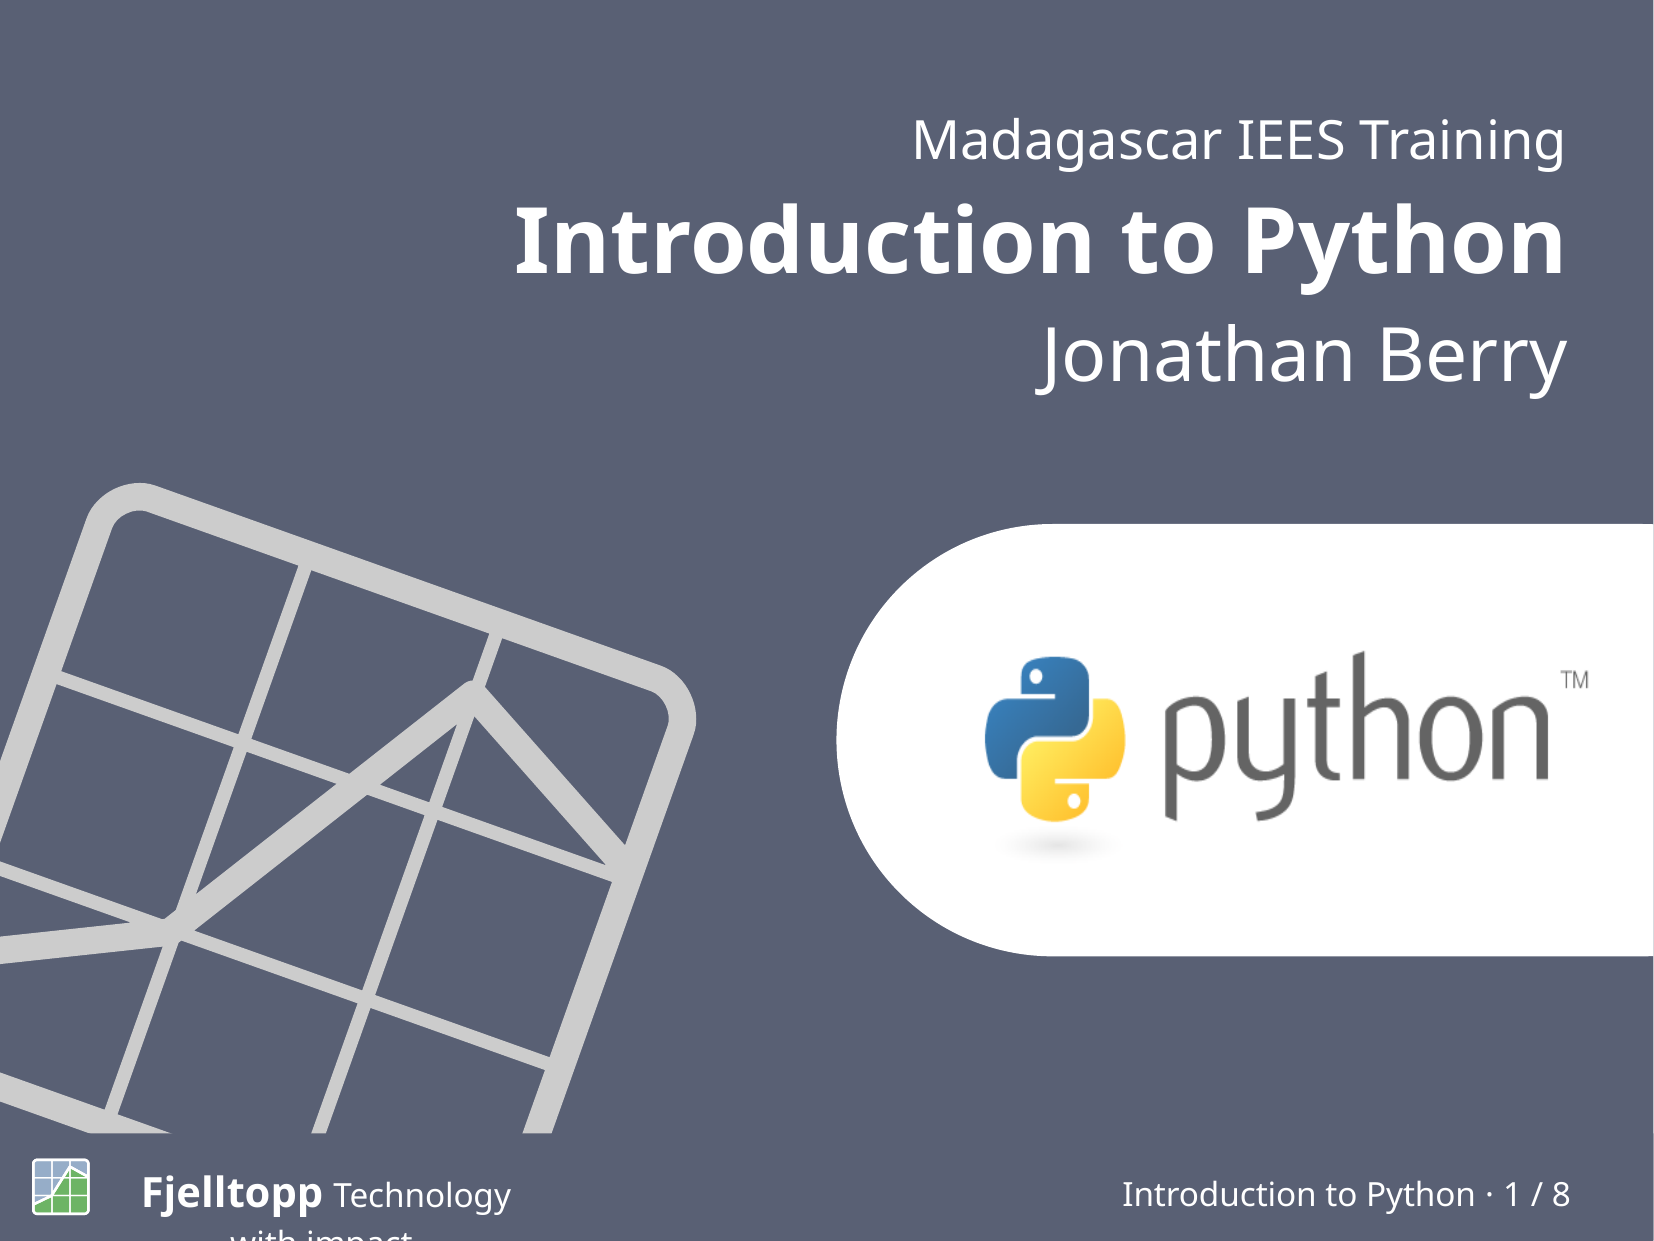

# Madagascar IEES Training Introduction to Python Jonathan Berry
Fjelltopp Technology with impact.
<footer> · / 8